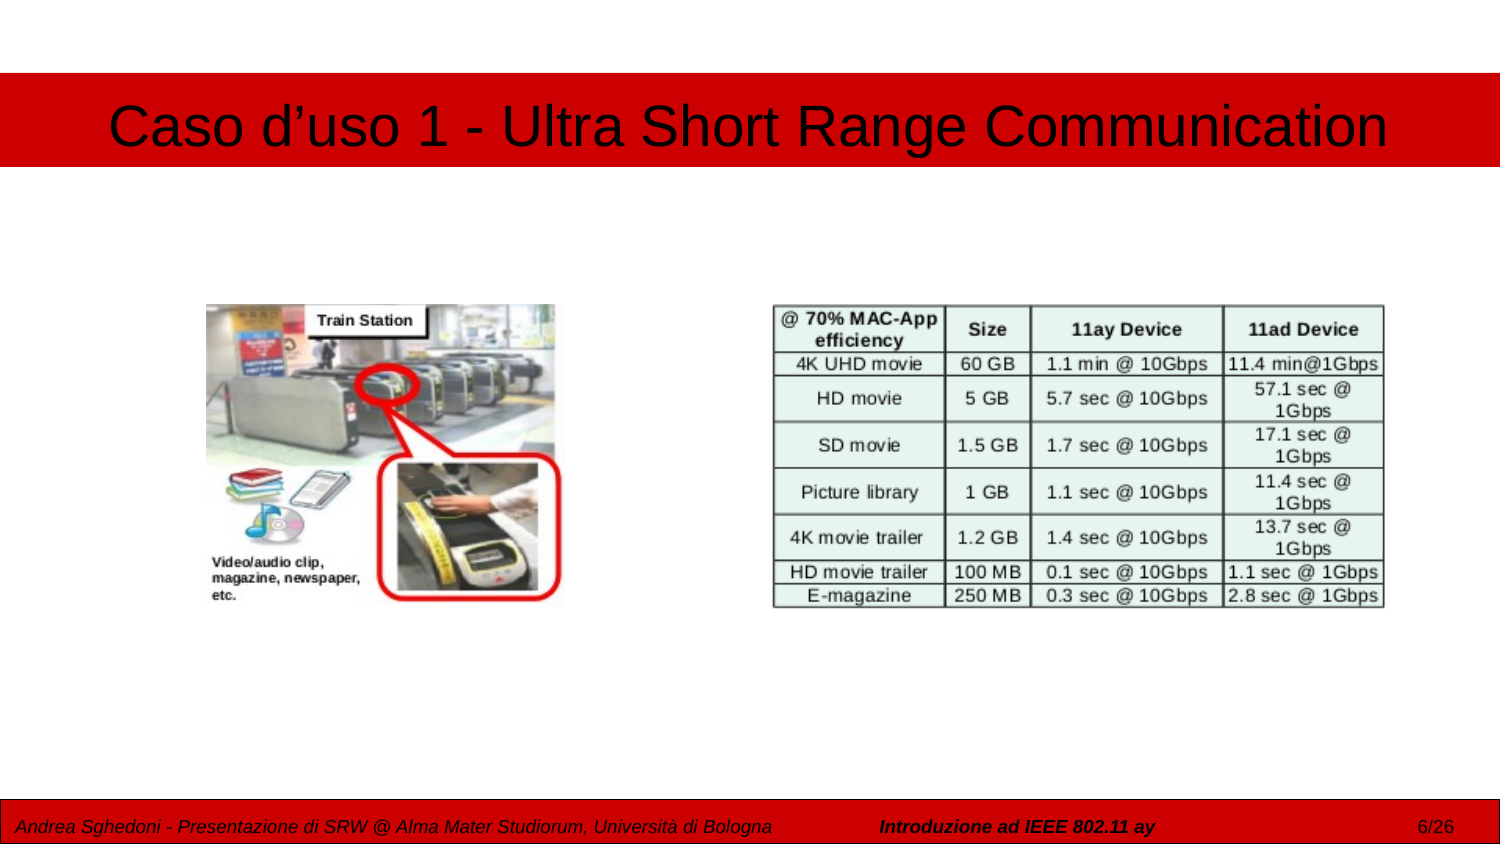

# Caso d’uso 1 - Ultra Short Range Communication
Andrea Sghedoni - Presentazione di SRW @ Alma Mater Studiorum, Università di Bologna 	 Introduzione ad IEEE 802.11 ay 			6/26